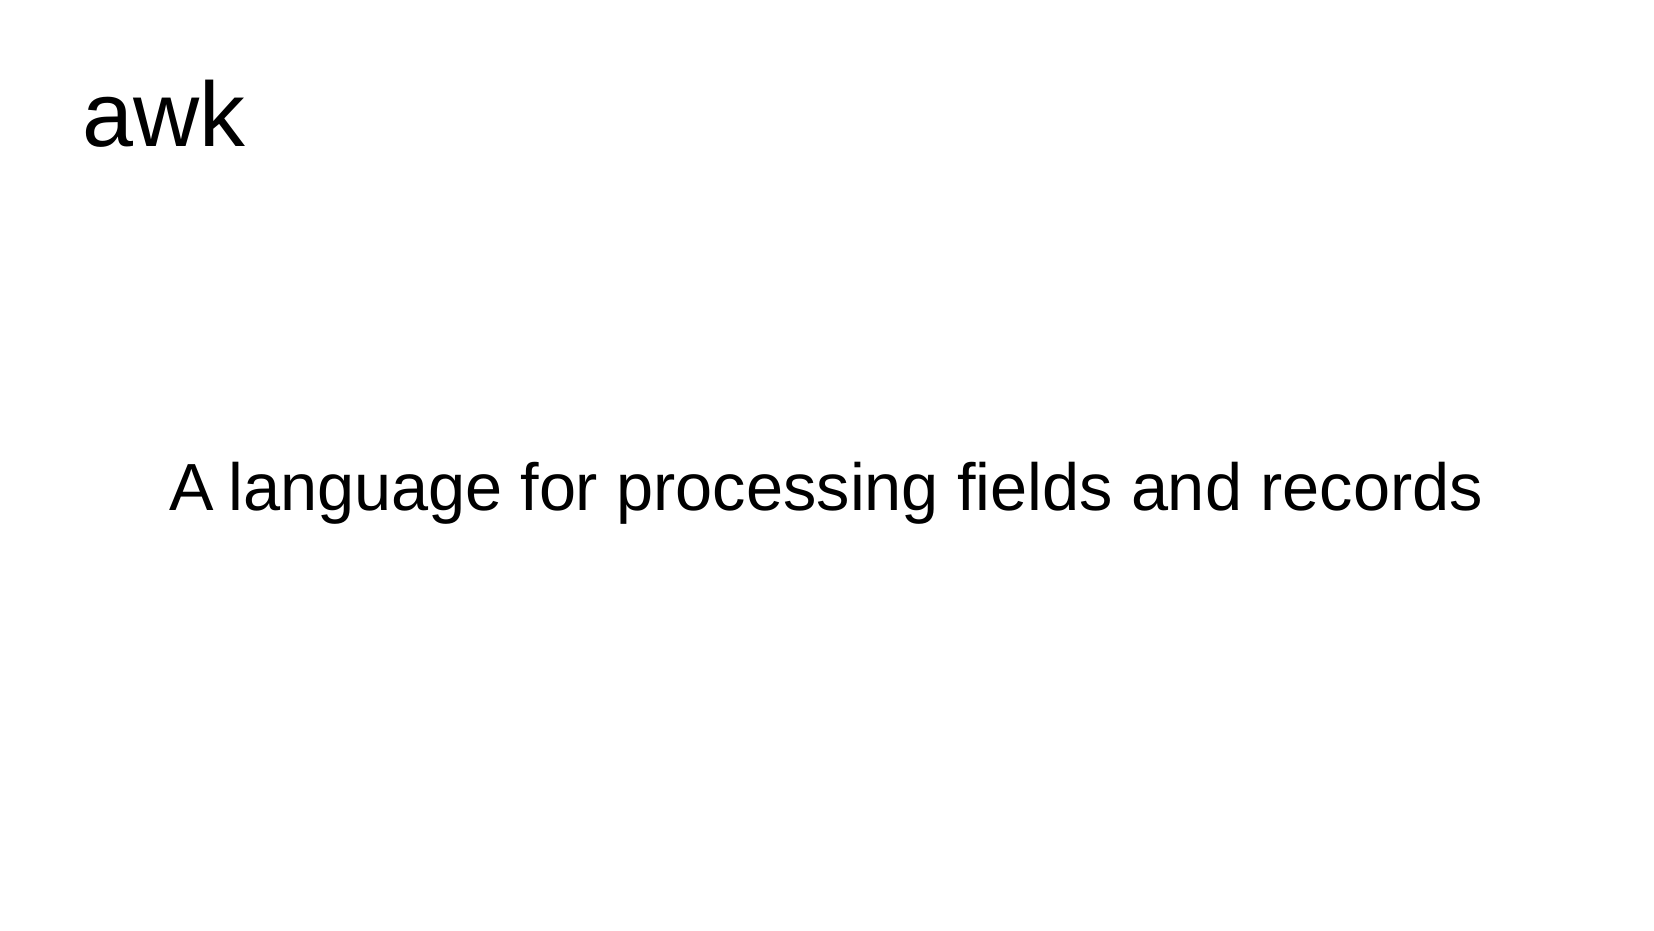

# awk
A language for processing fields and records